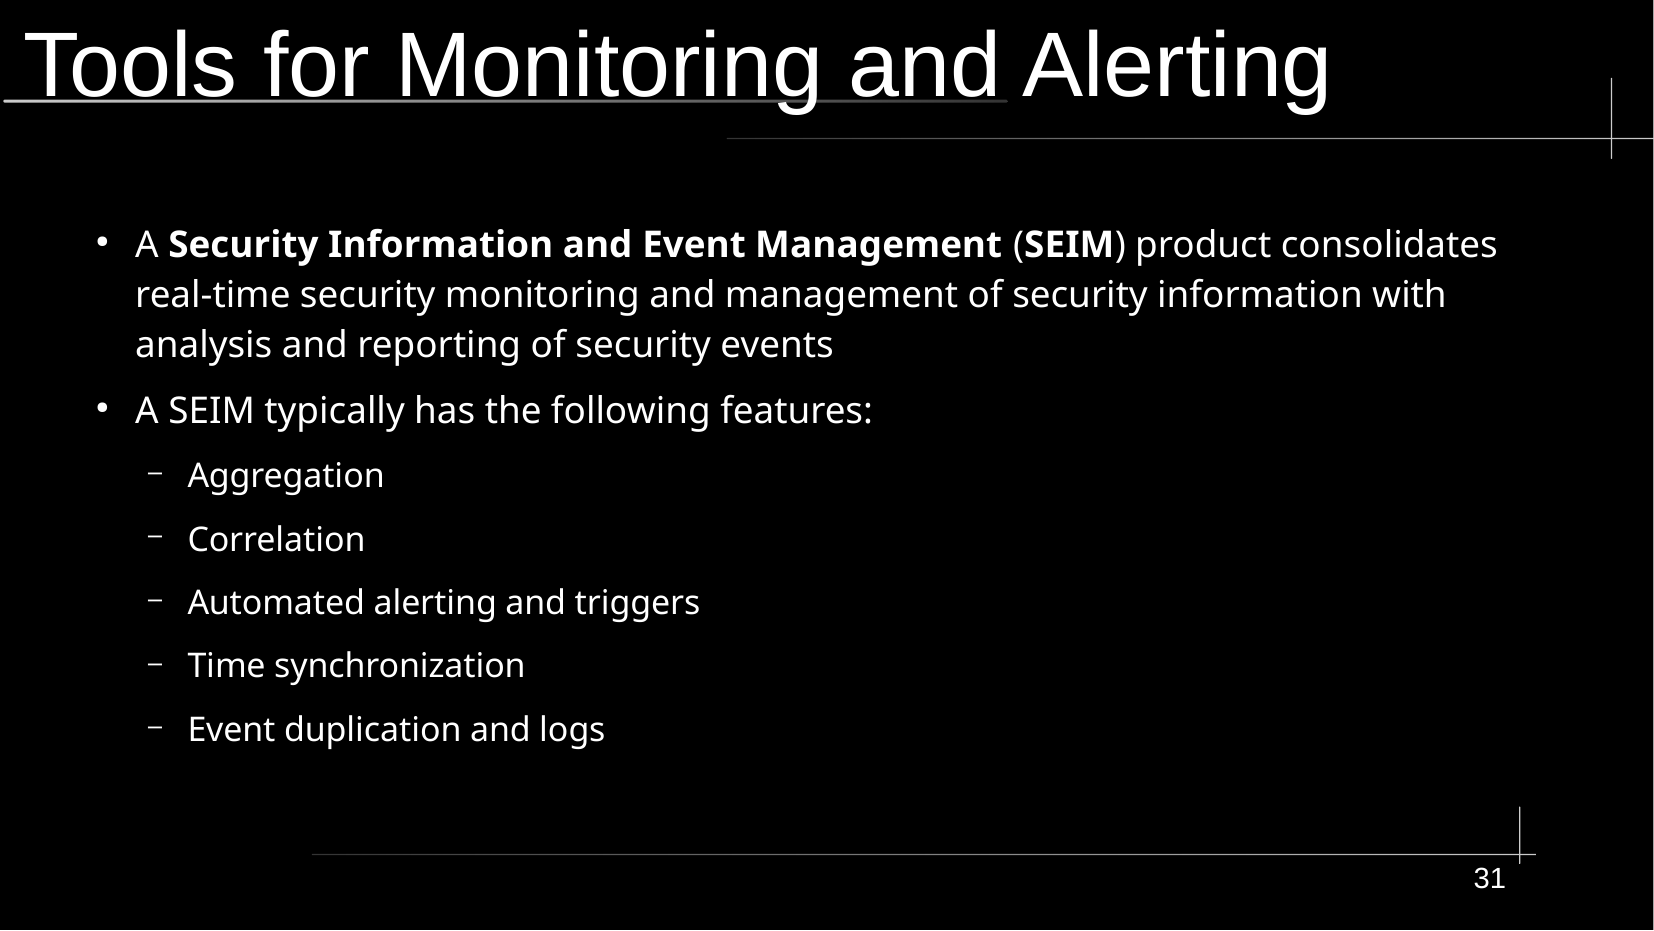

# Tools for Monitoring and Alerting
A Security Information and Event Management (SEIM) product consolidates real-time security monitoring and management of security information with analysis and reporting of security events
A SEIM typically has the following features:
Aggregation
Correlation
Automated alerting and triggers
Time synchronization
Event duplication and logs
31